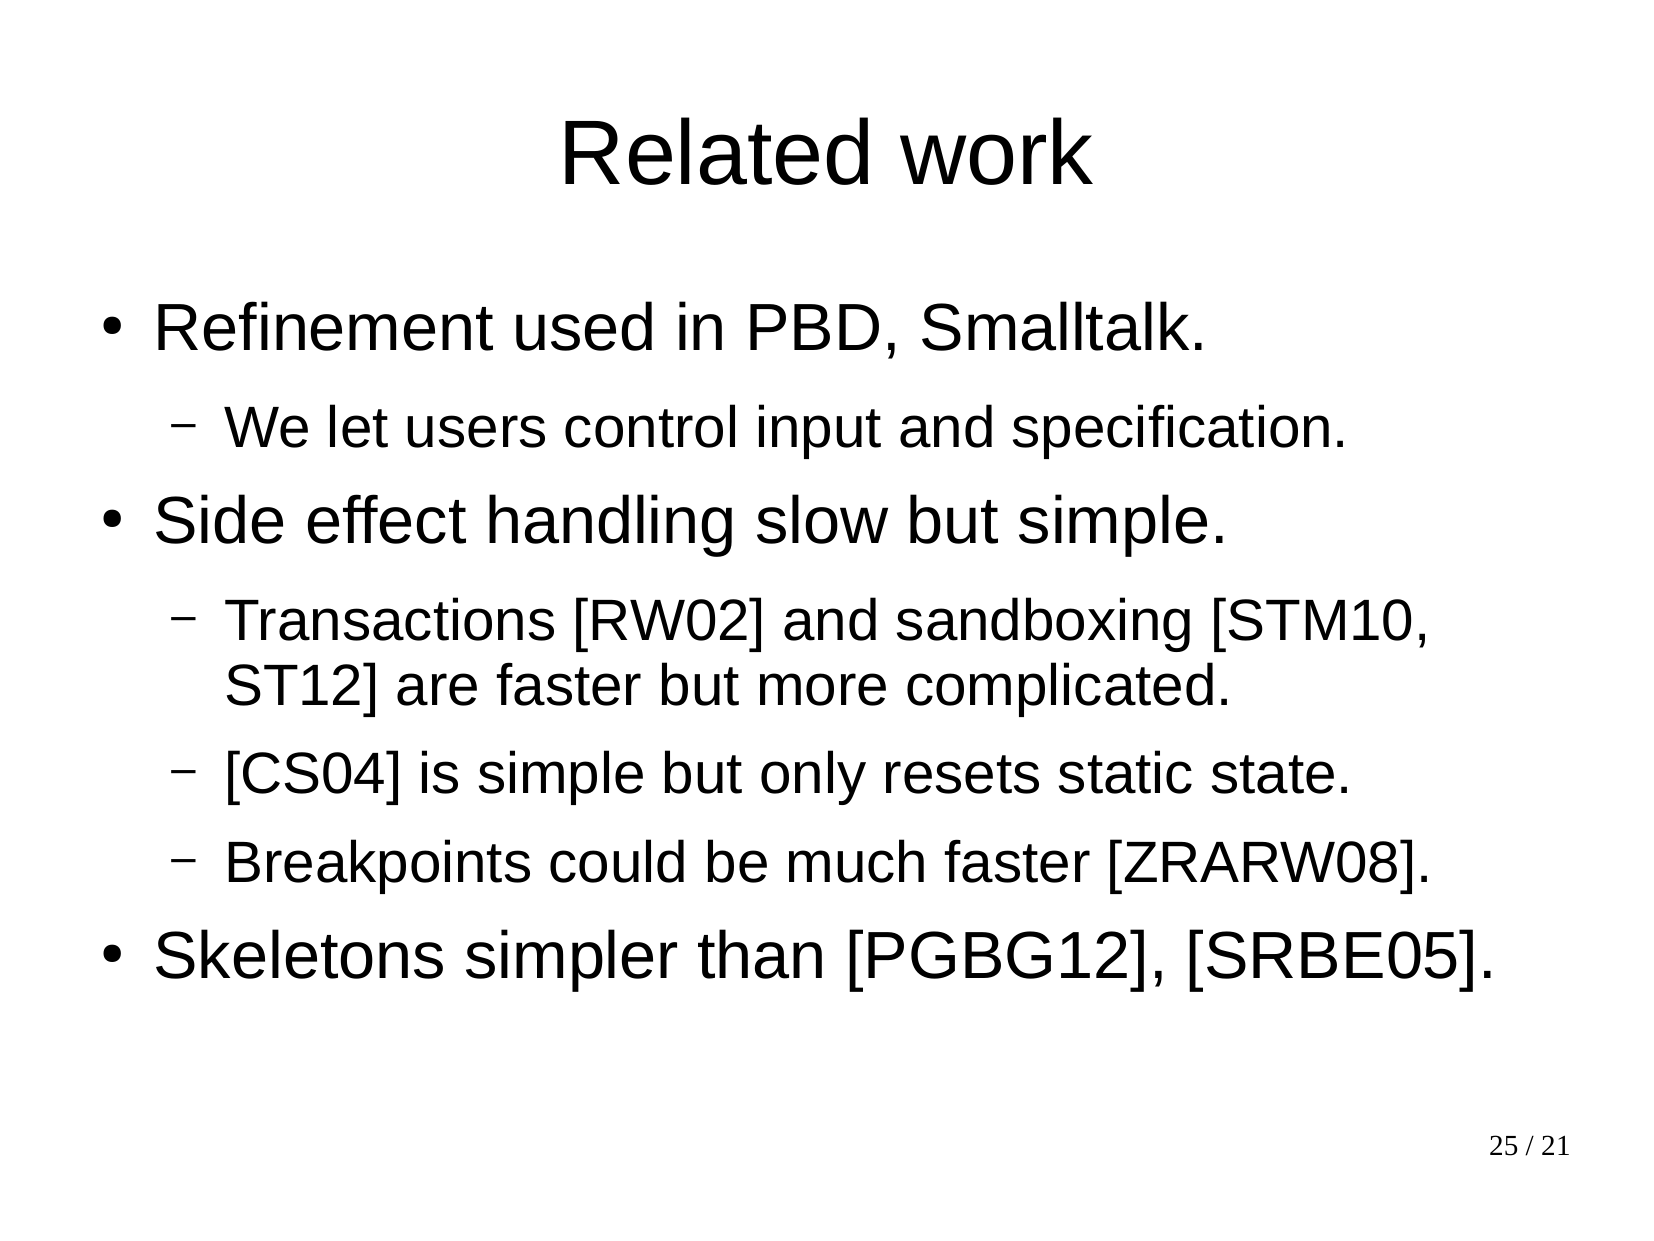

# Related work
Refinement used in PBD, Smalltalk.
We let users control input and specification.
Side effect handling slow but simple.
Transactions [RW02] and sandboxing [STM10, ST12] are faster but more complicated.
[CS04] is simple but only resets static state.
Breakpoints could be much faster [ZRARW08].
Skeletons simpler than [PGBG12], [SRBE05].
25